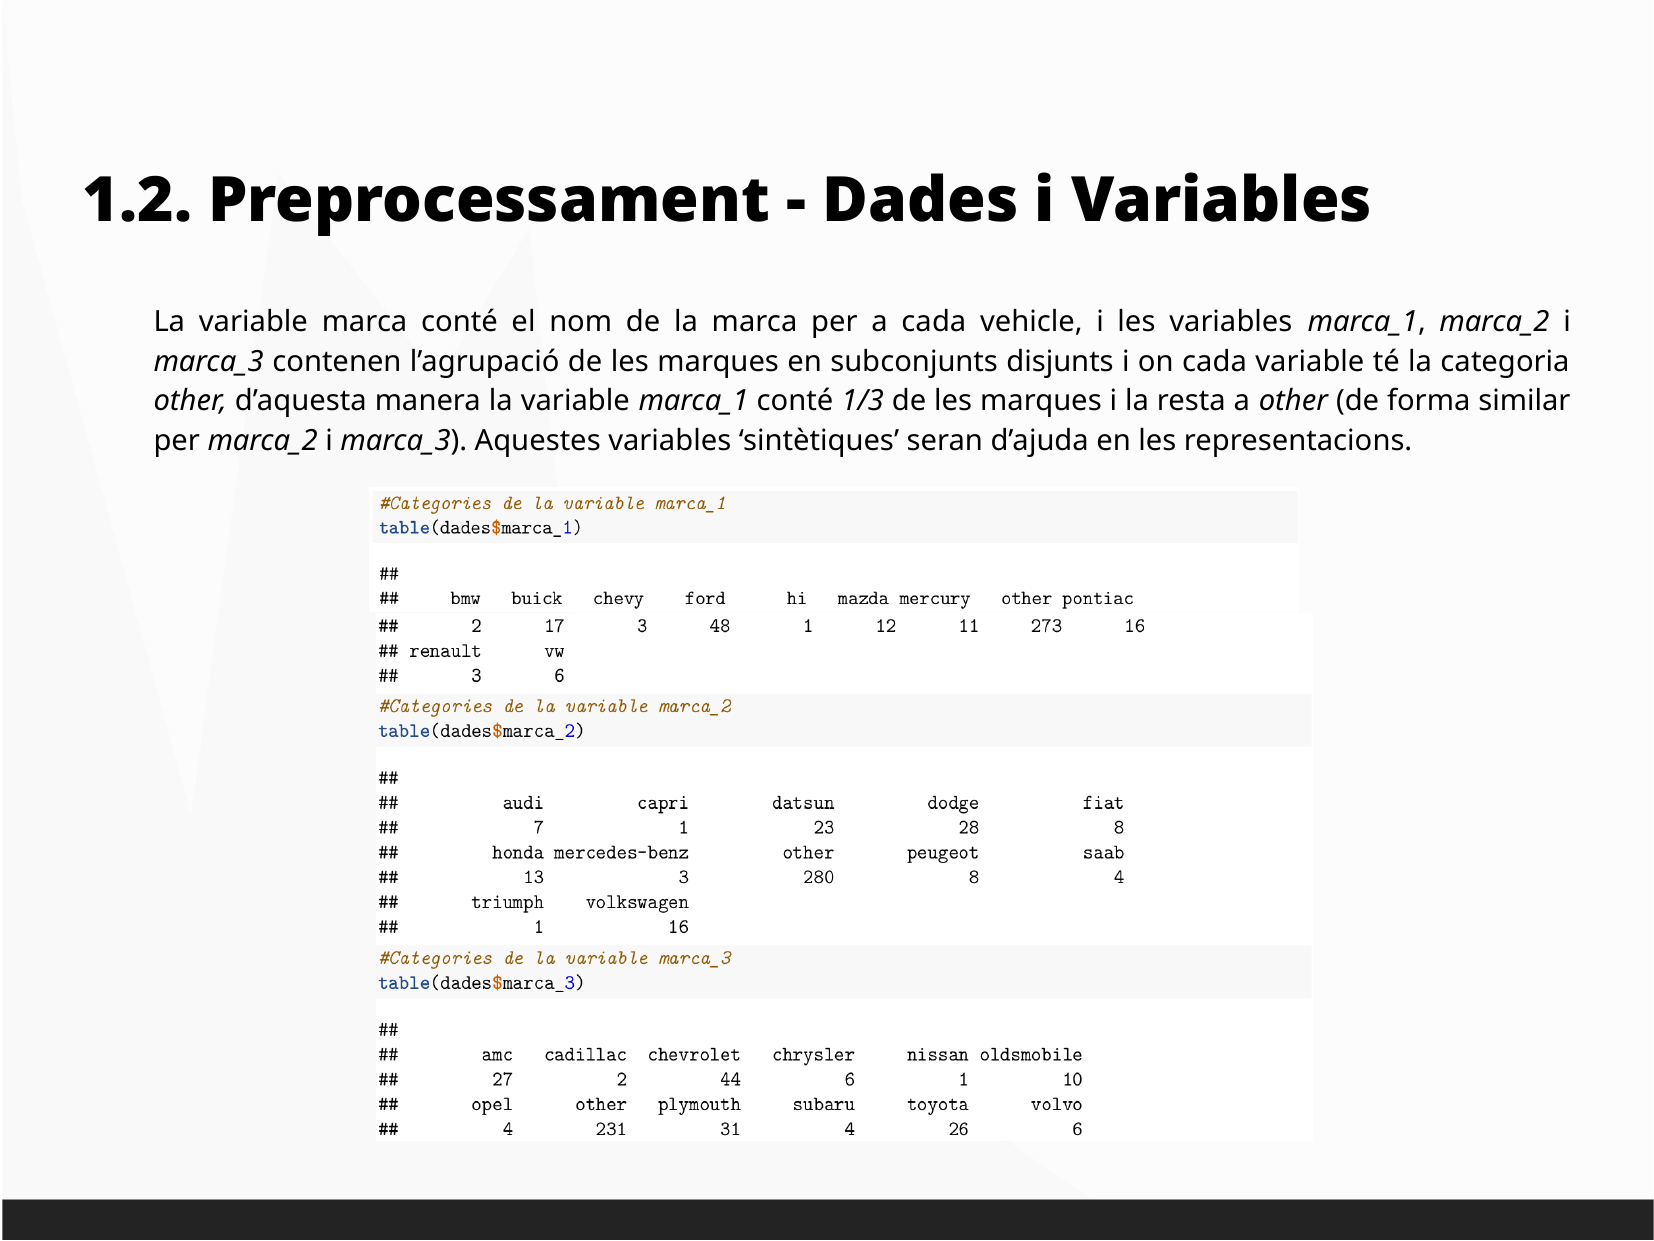

# 1.2. Preprocessament - Dades i Variables
La variable marca conté el nom de la marca per a cada vehicle, i les variables marca_1, marca_2 i marca_3 contenen l’agrupació de les marques en subconjunts disjunts i on cada variable té la categoria other, d’aquesta manera la variable marca_1 conté 1/3 de les marques i la resta a other (de forma similar per marca_2 i marca_3). Aquestes variables ‘sintètiques’ seran d’ajuda en les representacions.